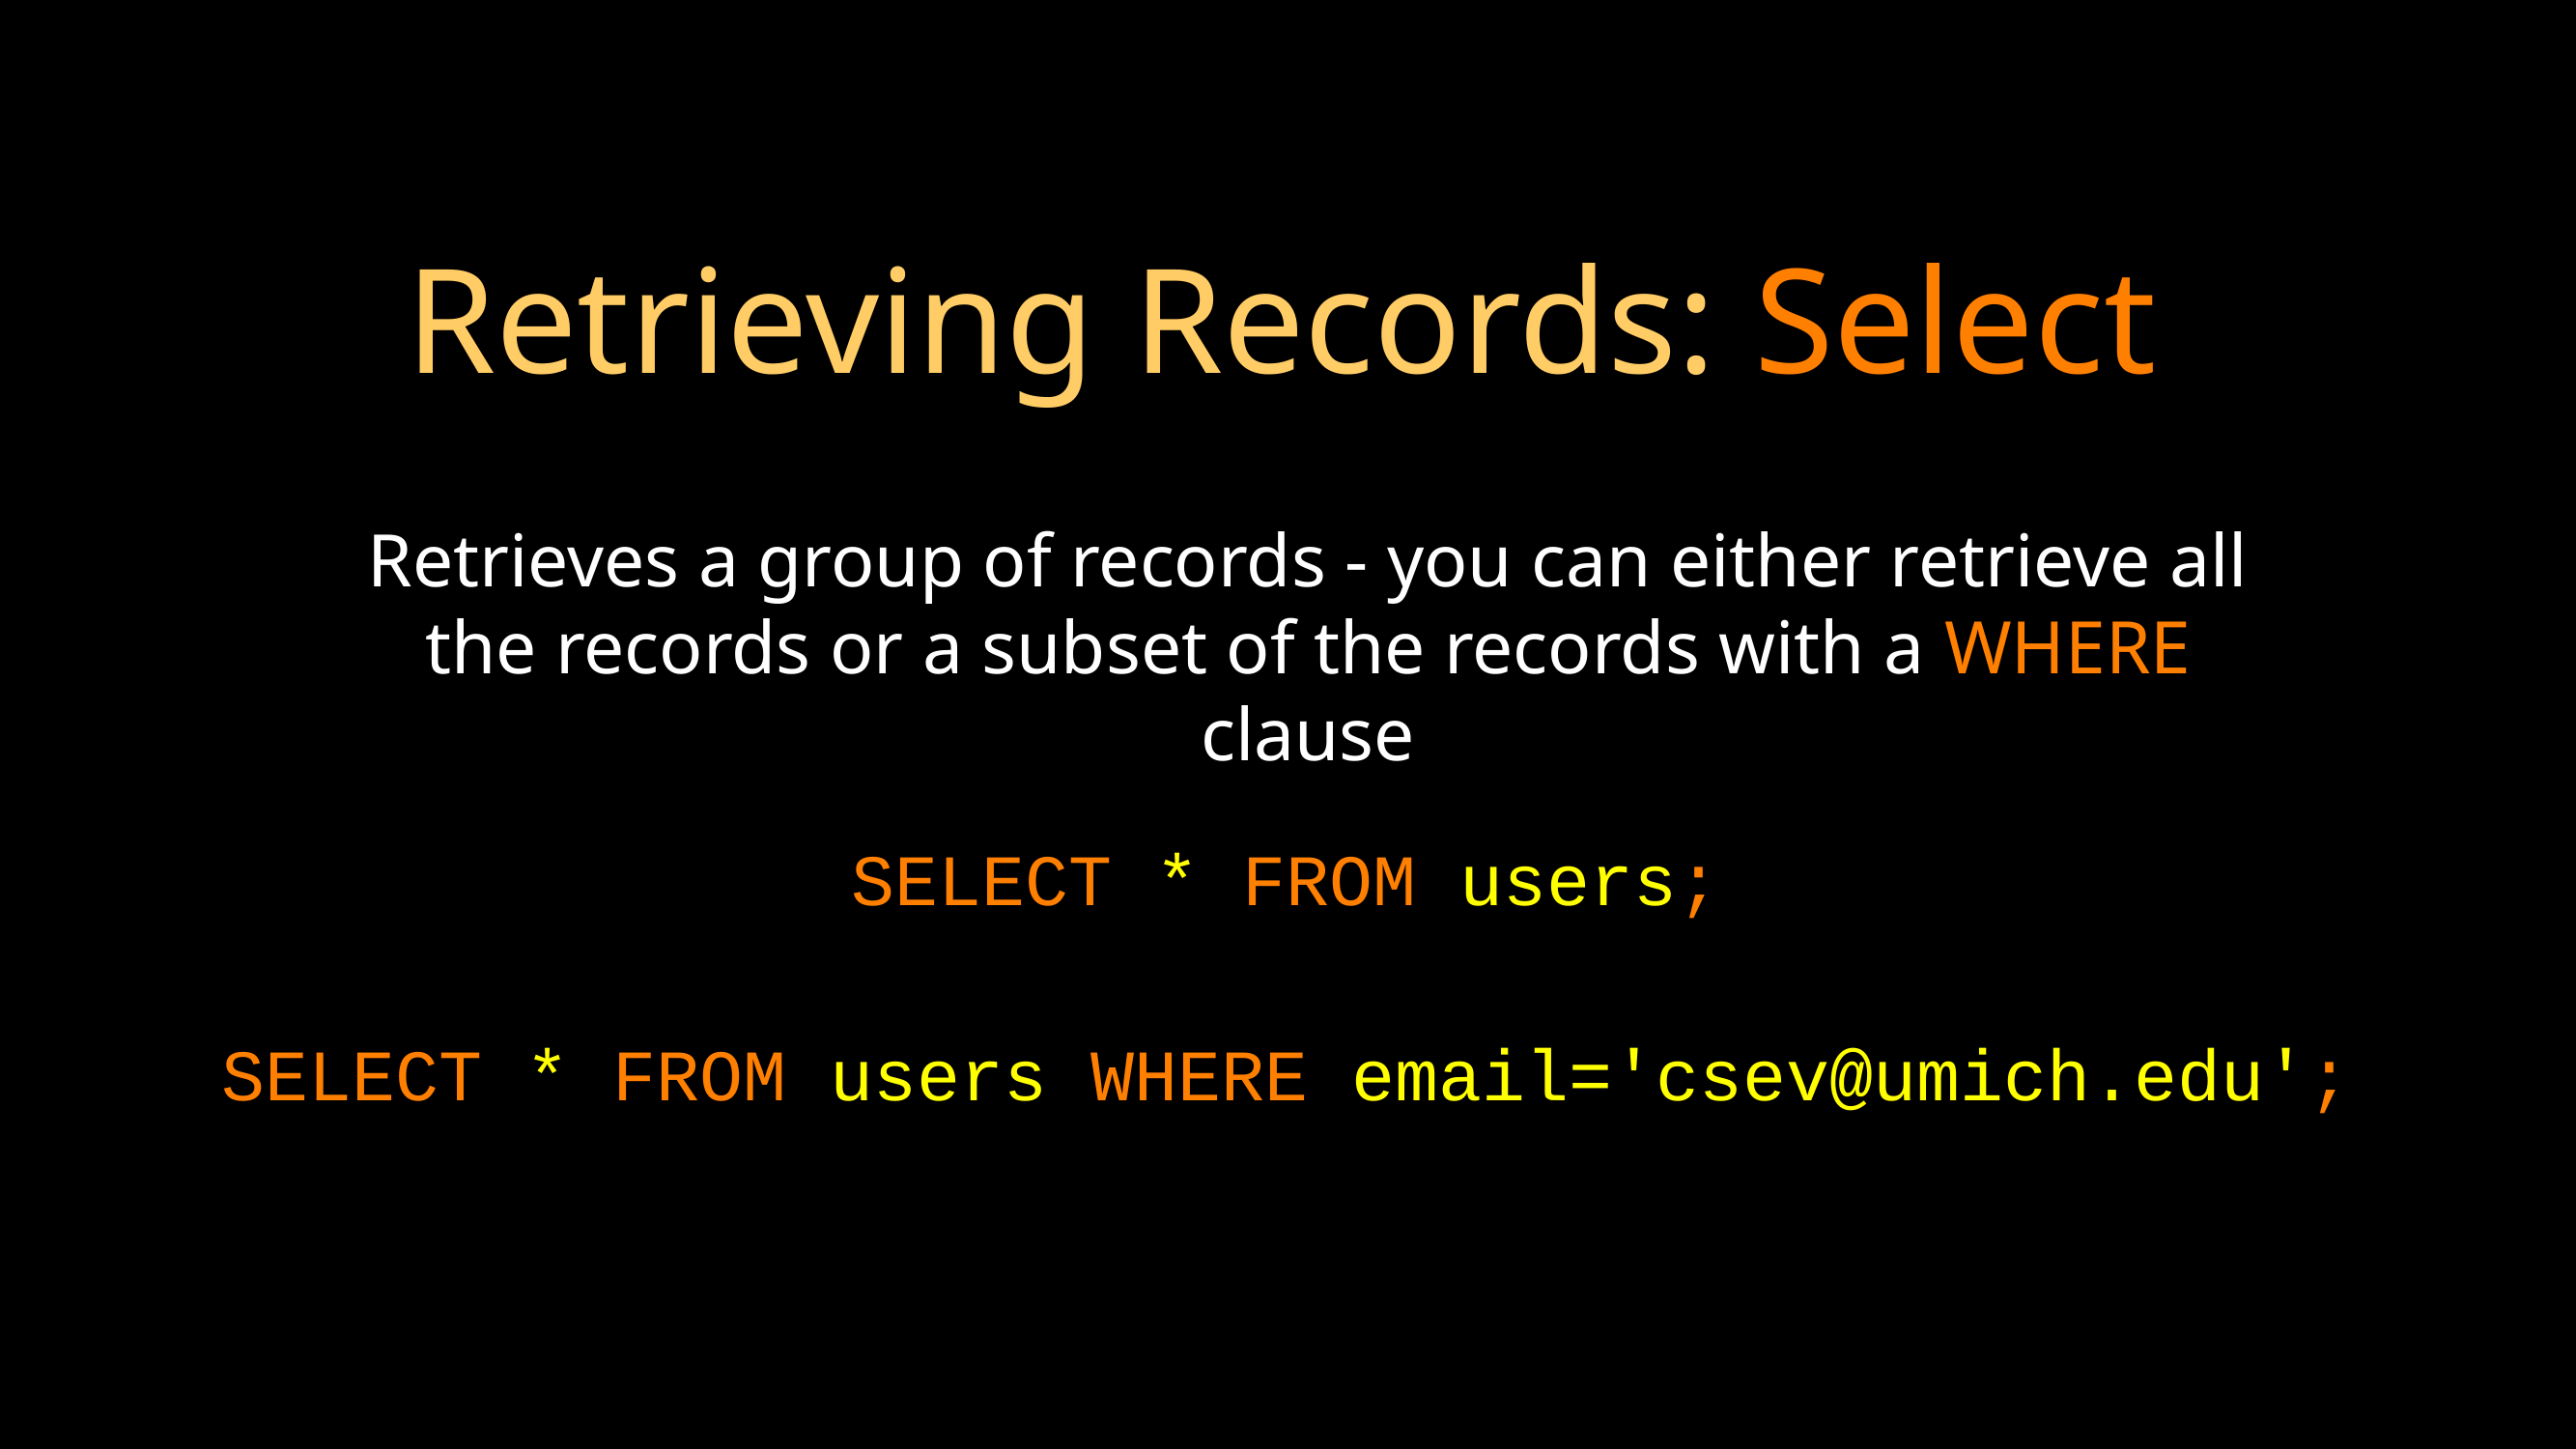

# Retrieving Records: Select
Retrieves a group of records - you can either retrieve all the records or a subset of the records with a WHERE clause
SELECT * FROM users;
SELECT * FROM users WHERE email='csev@umich.edu';